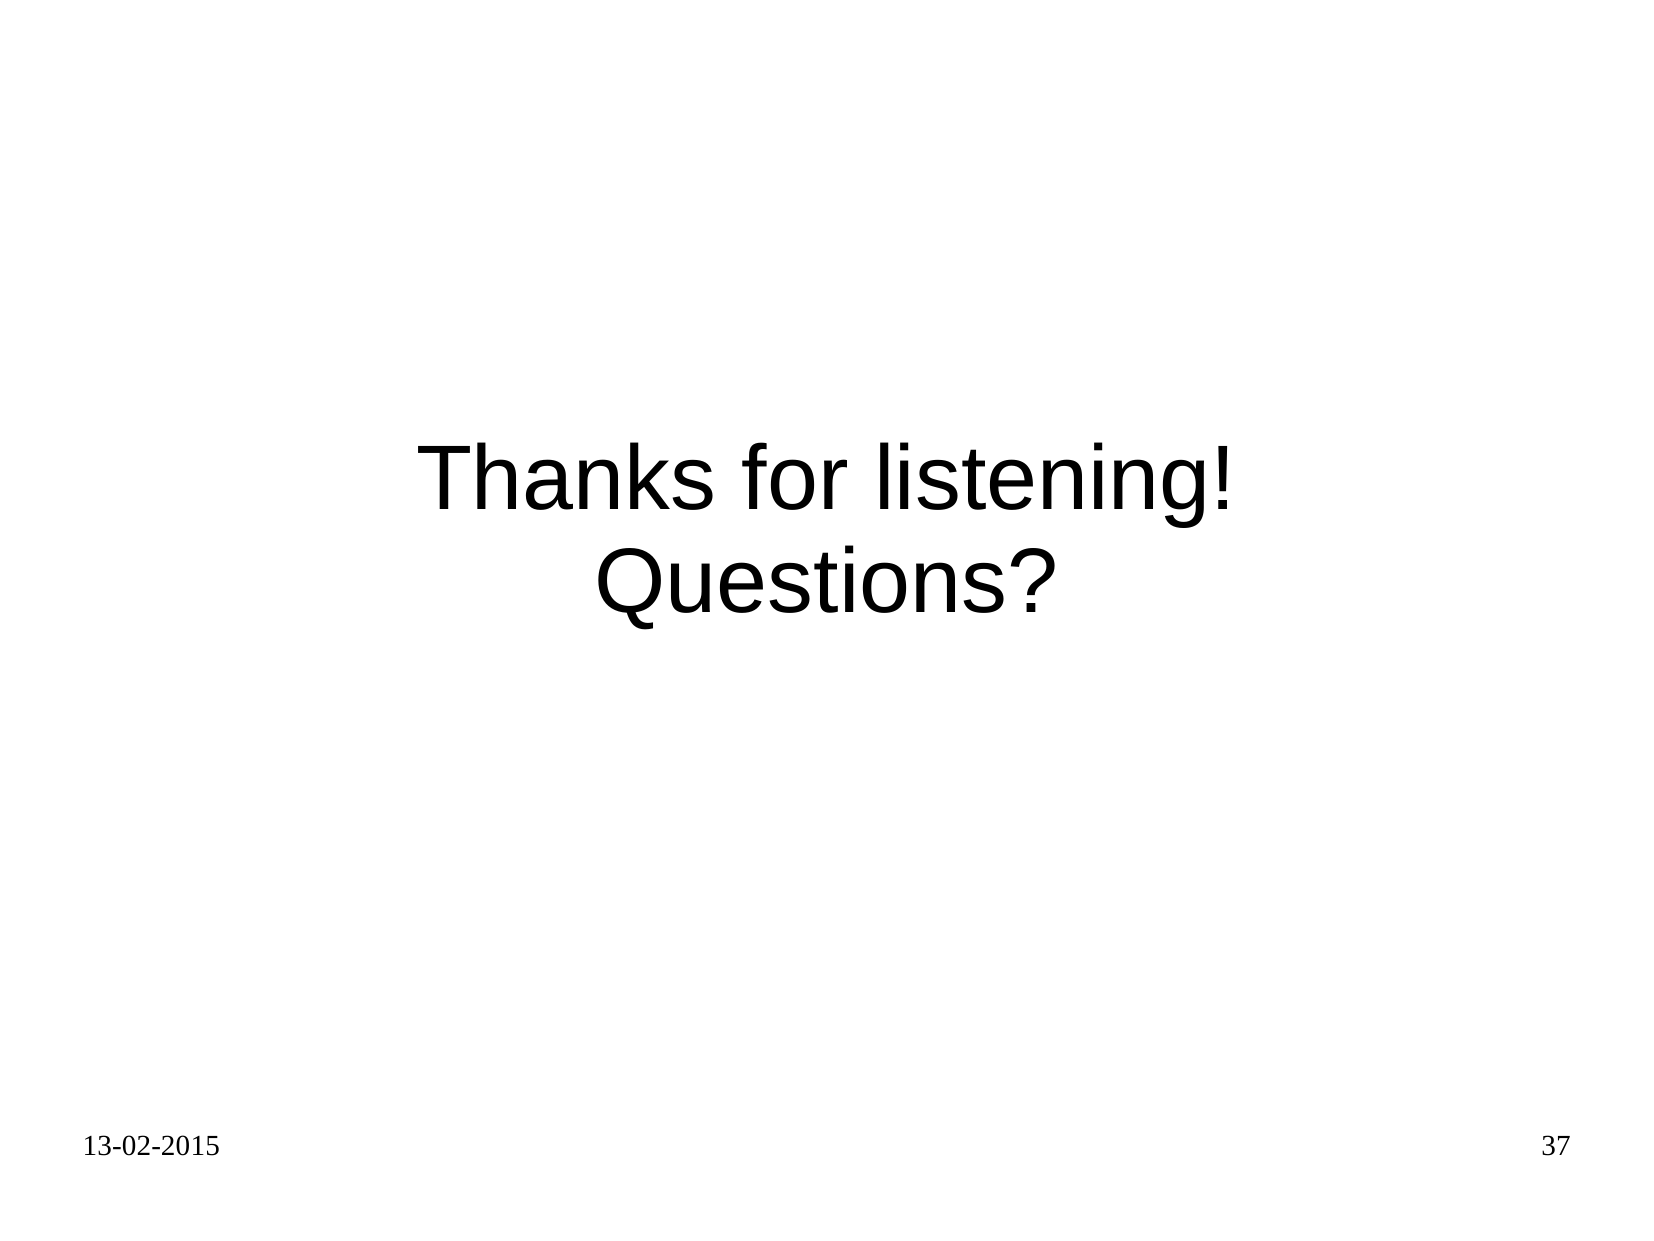

# Thanks for listening! Questions?
13-02-2015
37